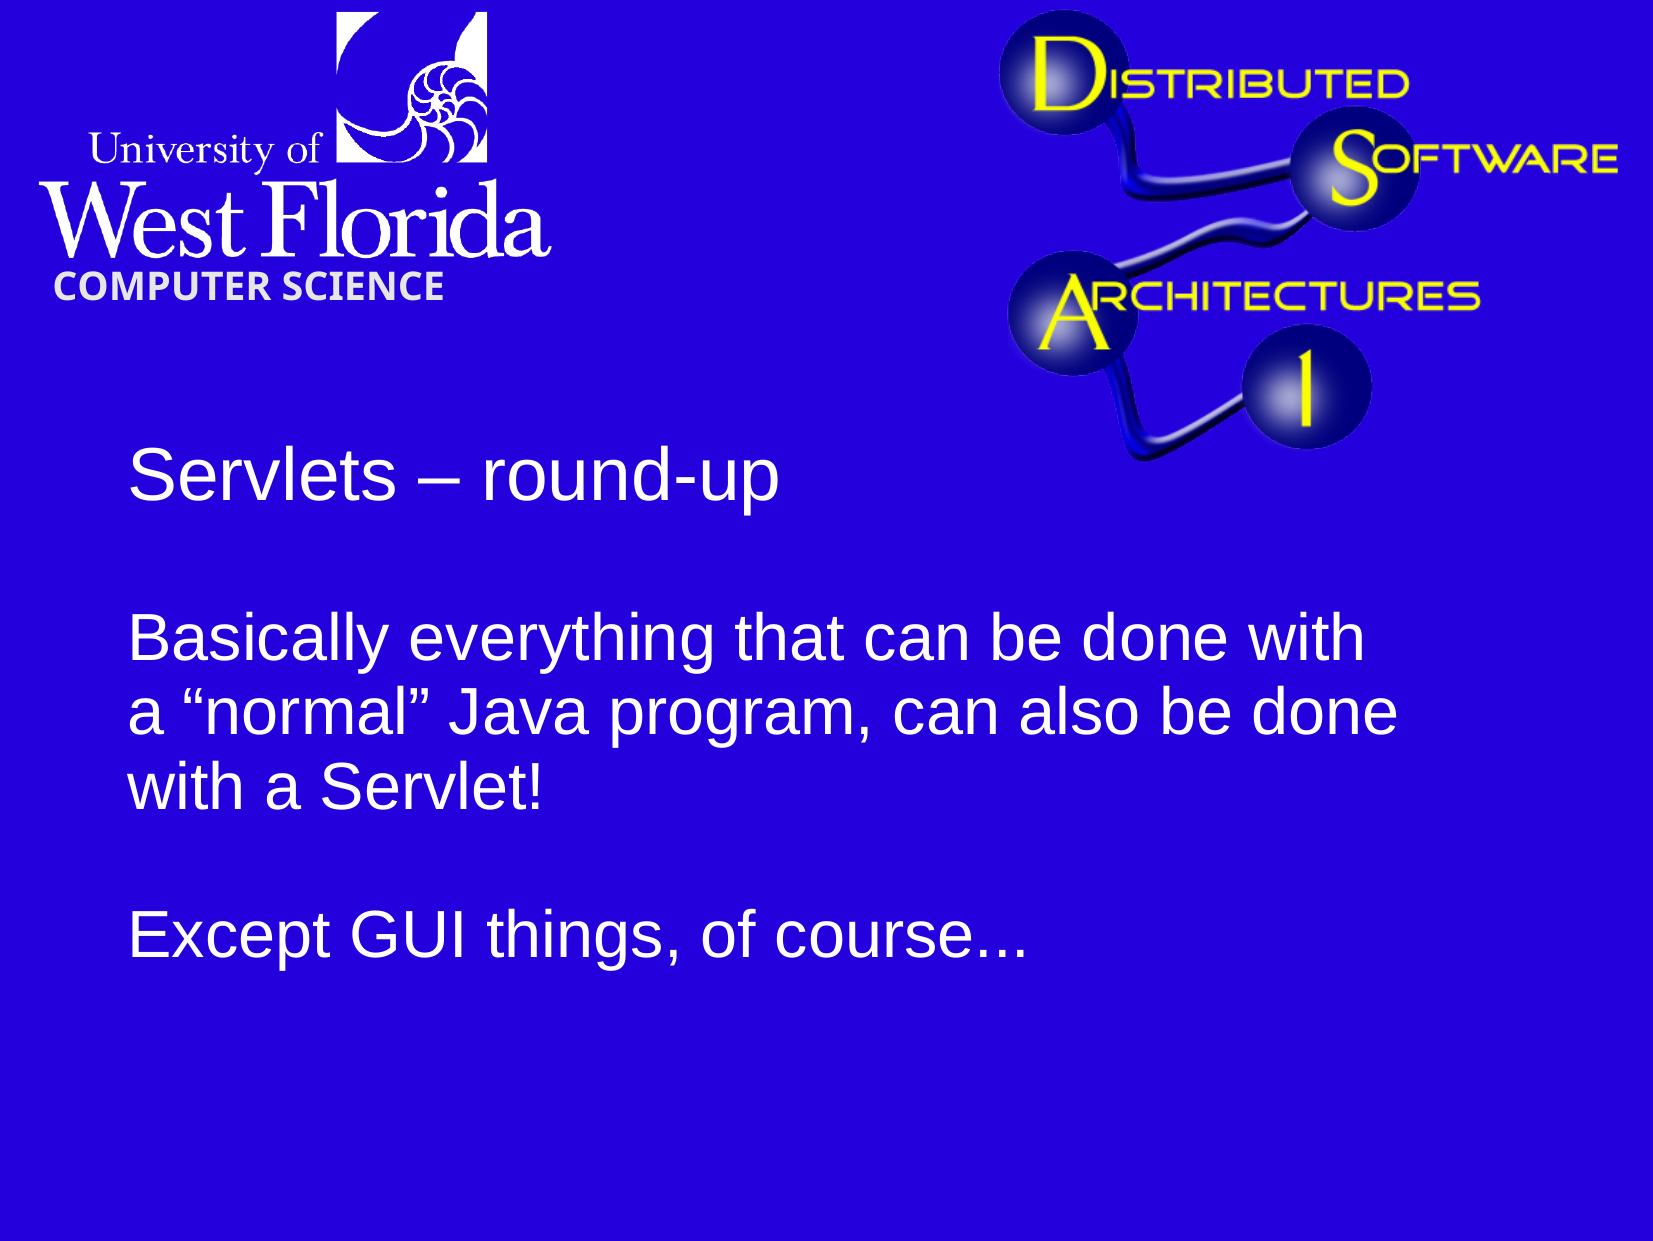

COMPUTER SCIENCE
Servlets – round-up
Basically everything that can be done with a “normal” Java program, can also be done with a Servlet!
Except GUI things, of course...